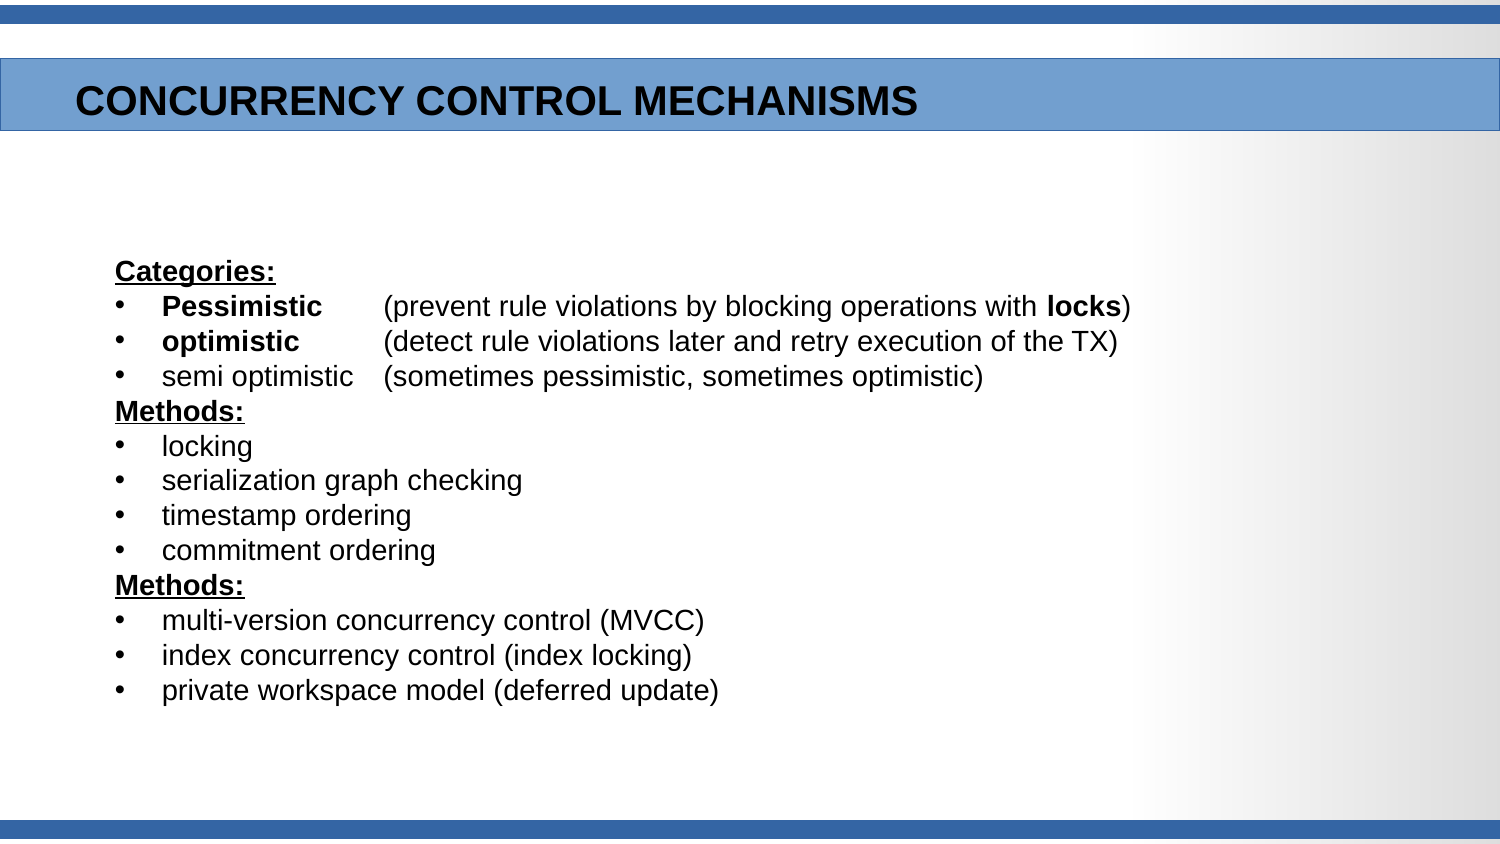

# Concurrency control mechanisms
Categories:
Pessimistic	(prevent rule violations by blocking operations with locks)
optimistic		(detect rule violations later and retry execution of the TX)
semi optimistic	(sometimes pessimistic, sometimes optimistic)
Methods:
locking
serialization graph checking
timestamp ordering
commitment ordering
Methods:
multi-version concurrency control (MVCC)
index concurrency control (index locking)
private workspace model (deferred update)